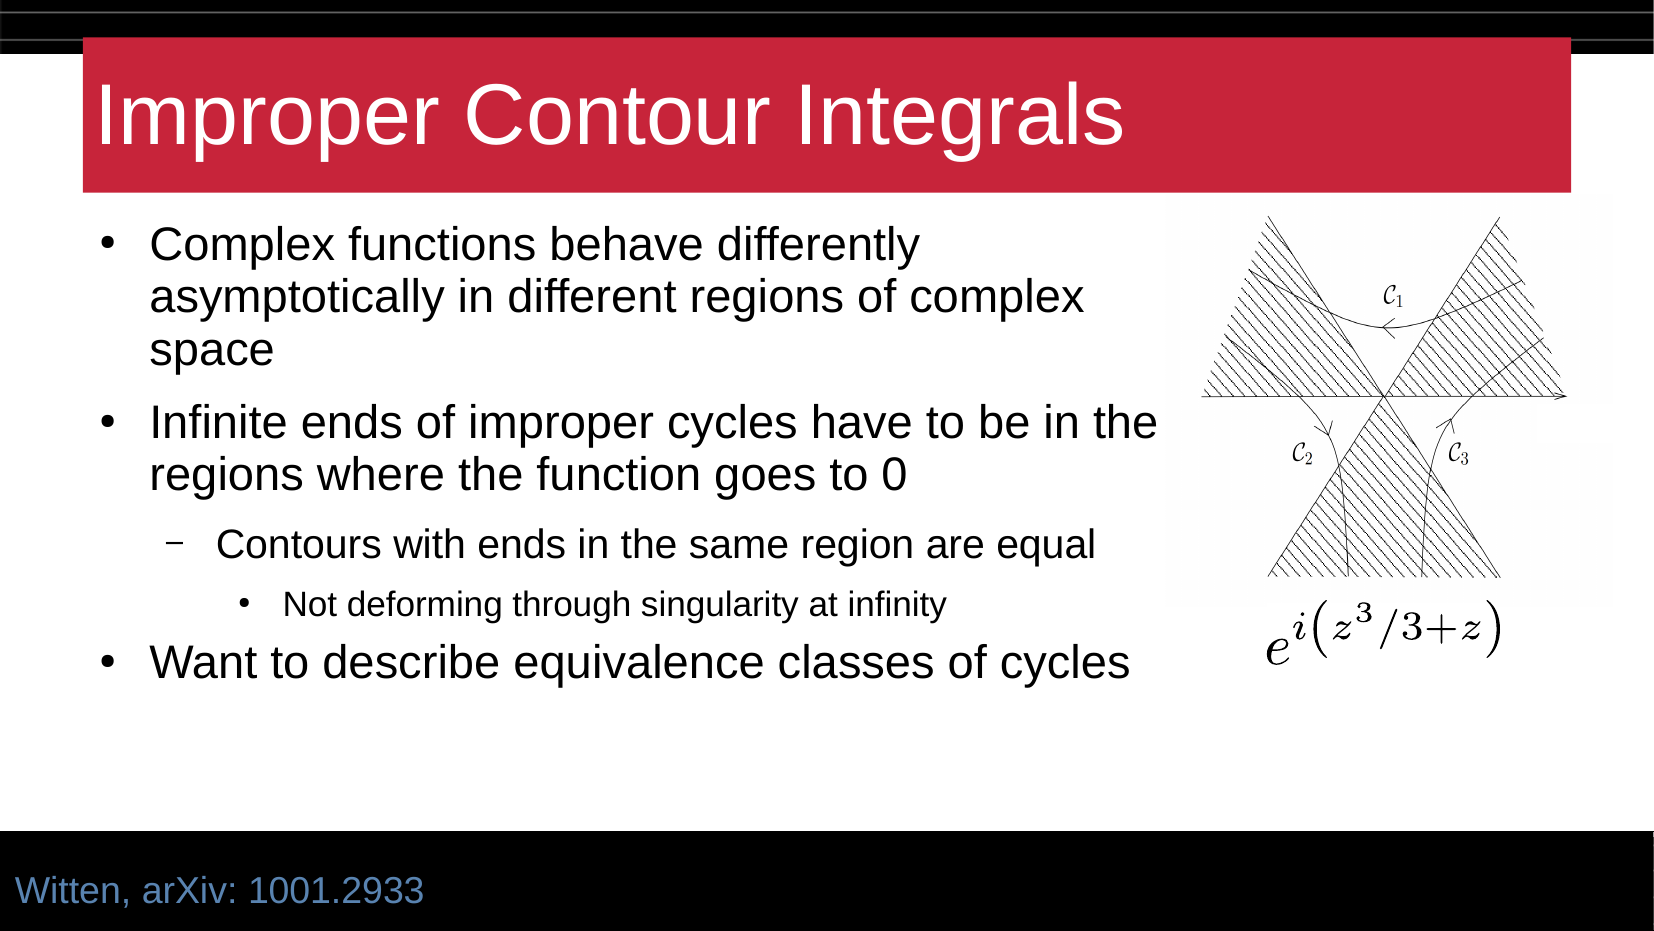

Improper Contour Integrals
# Complex functions behave differently asymptotically in different regions of complex space
Infinite ends of improper cycles have to be in the regions where the function goes to 0
Contours with ends in the same region are equal
Not deforming through singularity at infinity
Want to describe equivalence classes of cycles
Witten, arXiv: 1001.2933